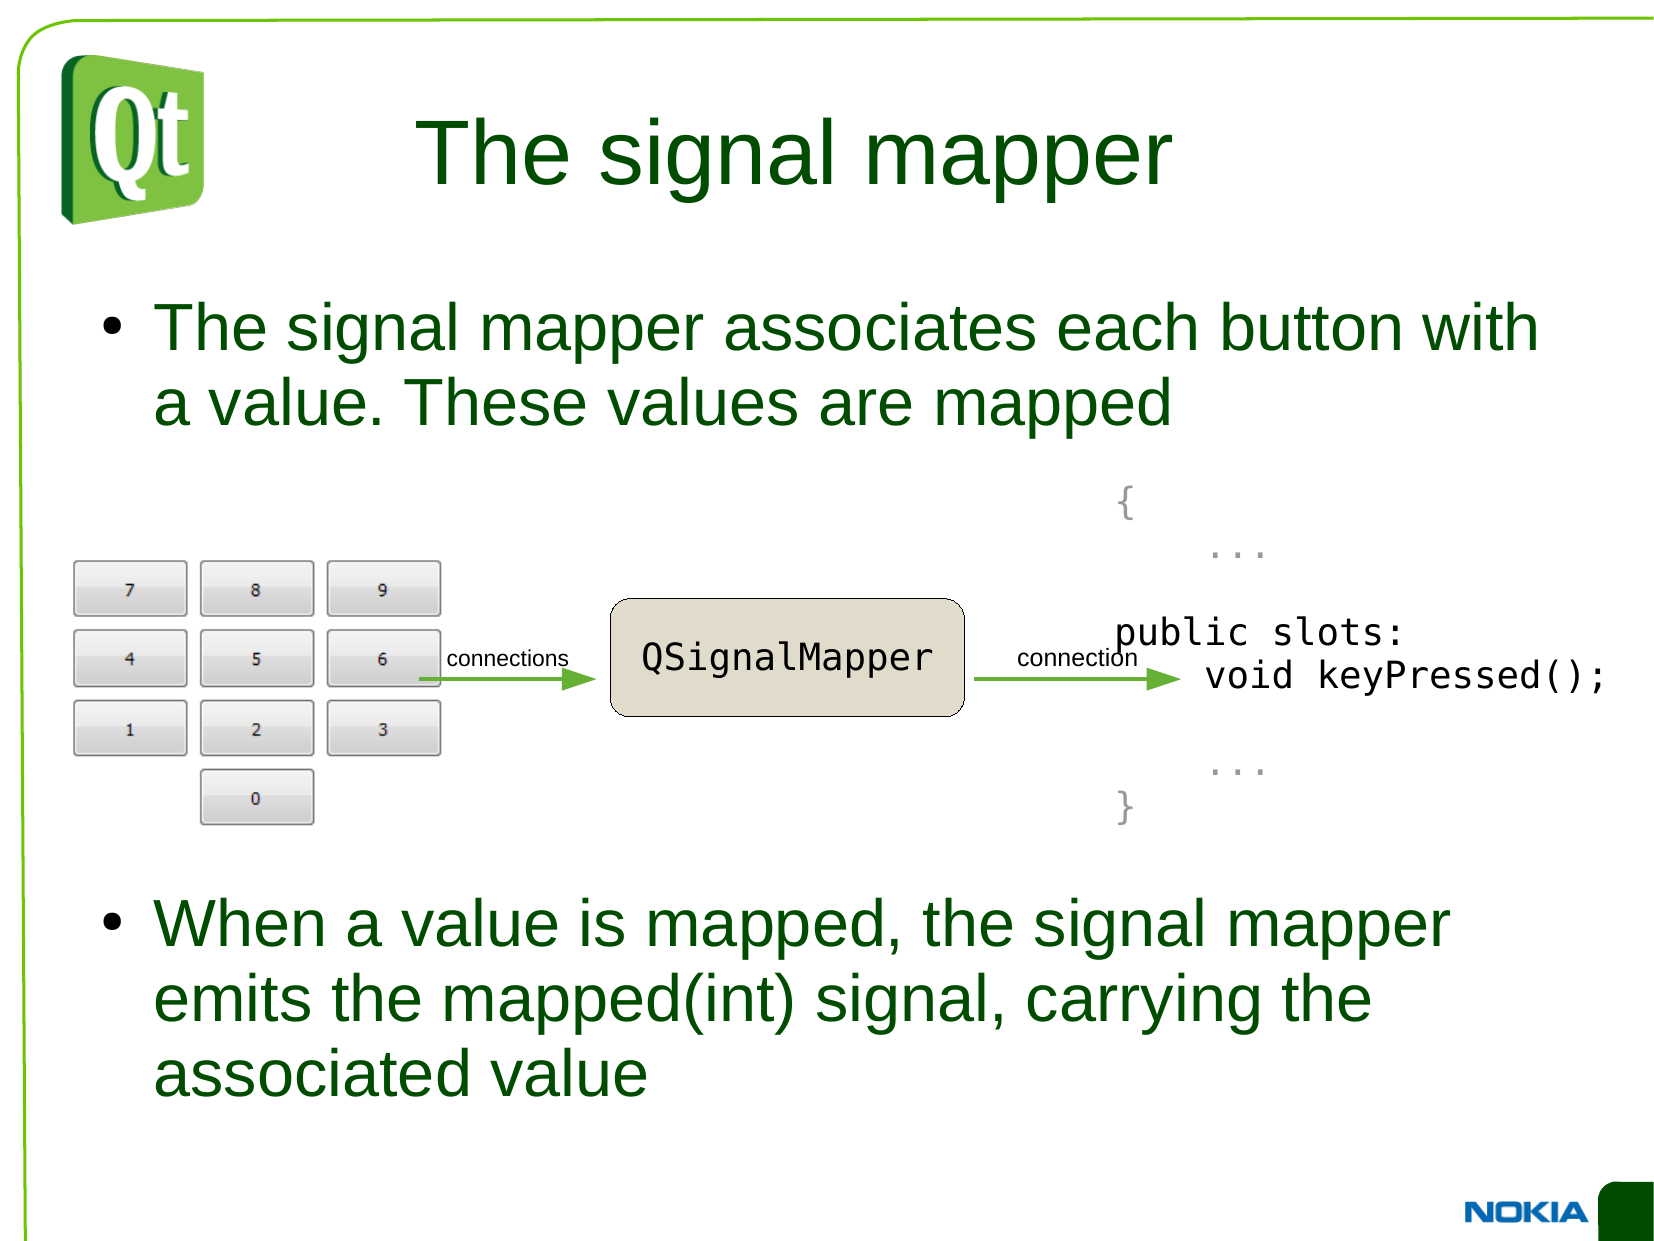

# The signal mapper
The signal mapper associates each button with a value. These values are mapped
When a value is mapped, the signal mapper emits the mapped(int) signal, carrying the associated value
{
 ...
public slots:
 void keyPressed();
 ...
}
QSignalMapper
connections
connection